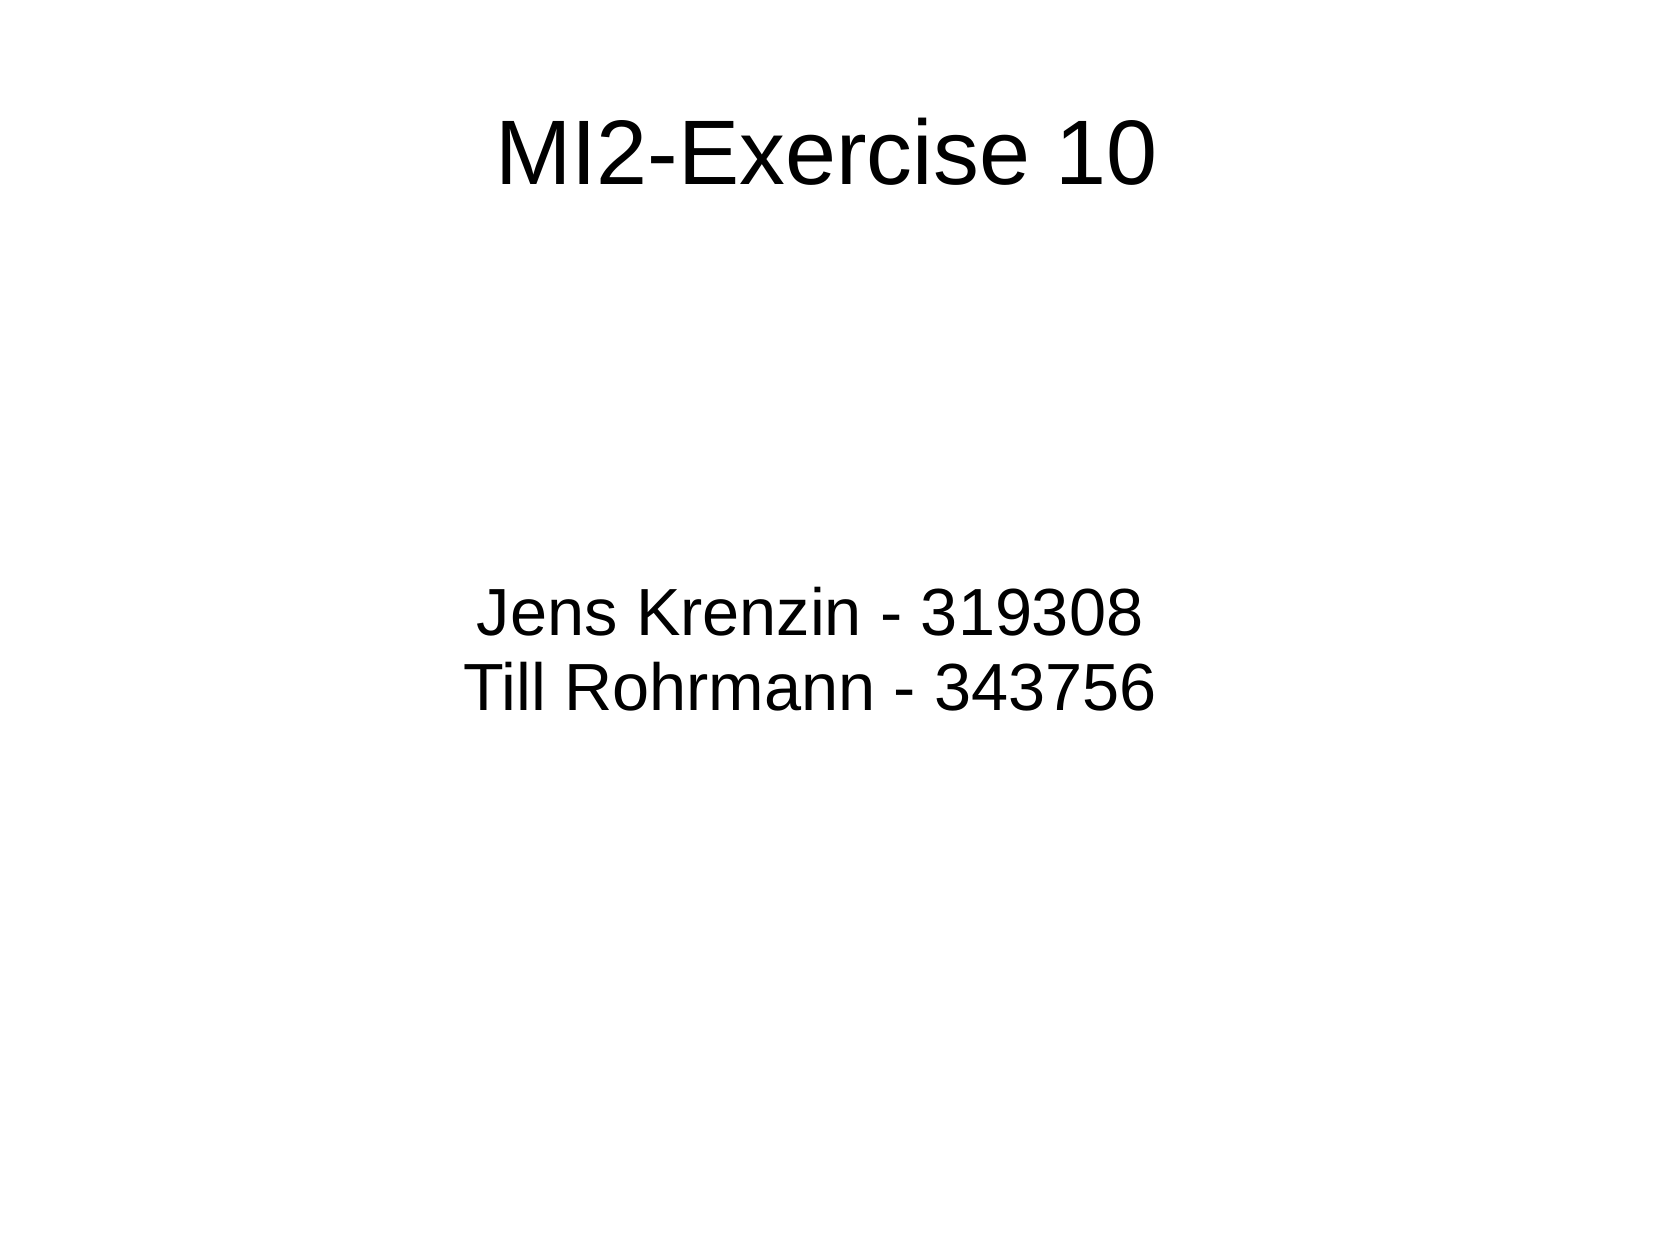

# MI2-Exercise 10
Jens Krenzin - 319308
Till Rohrmann - 343756